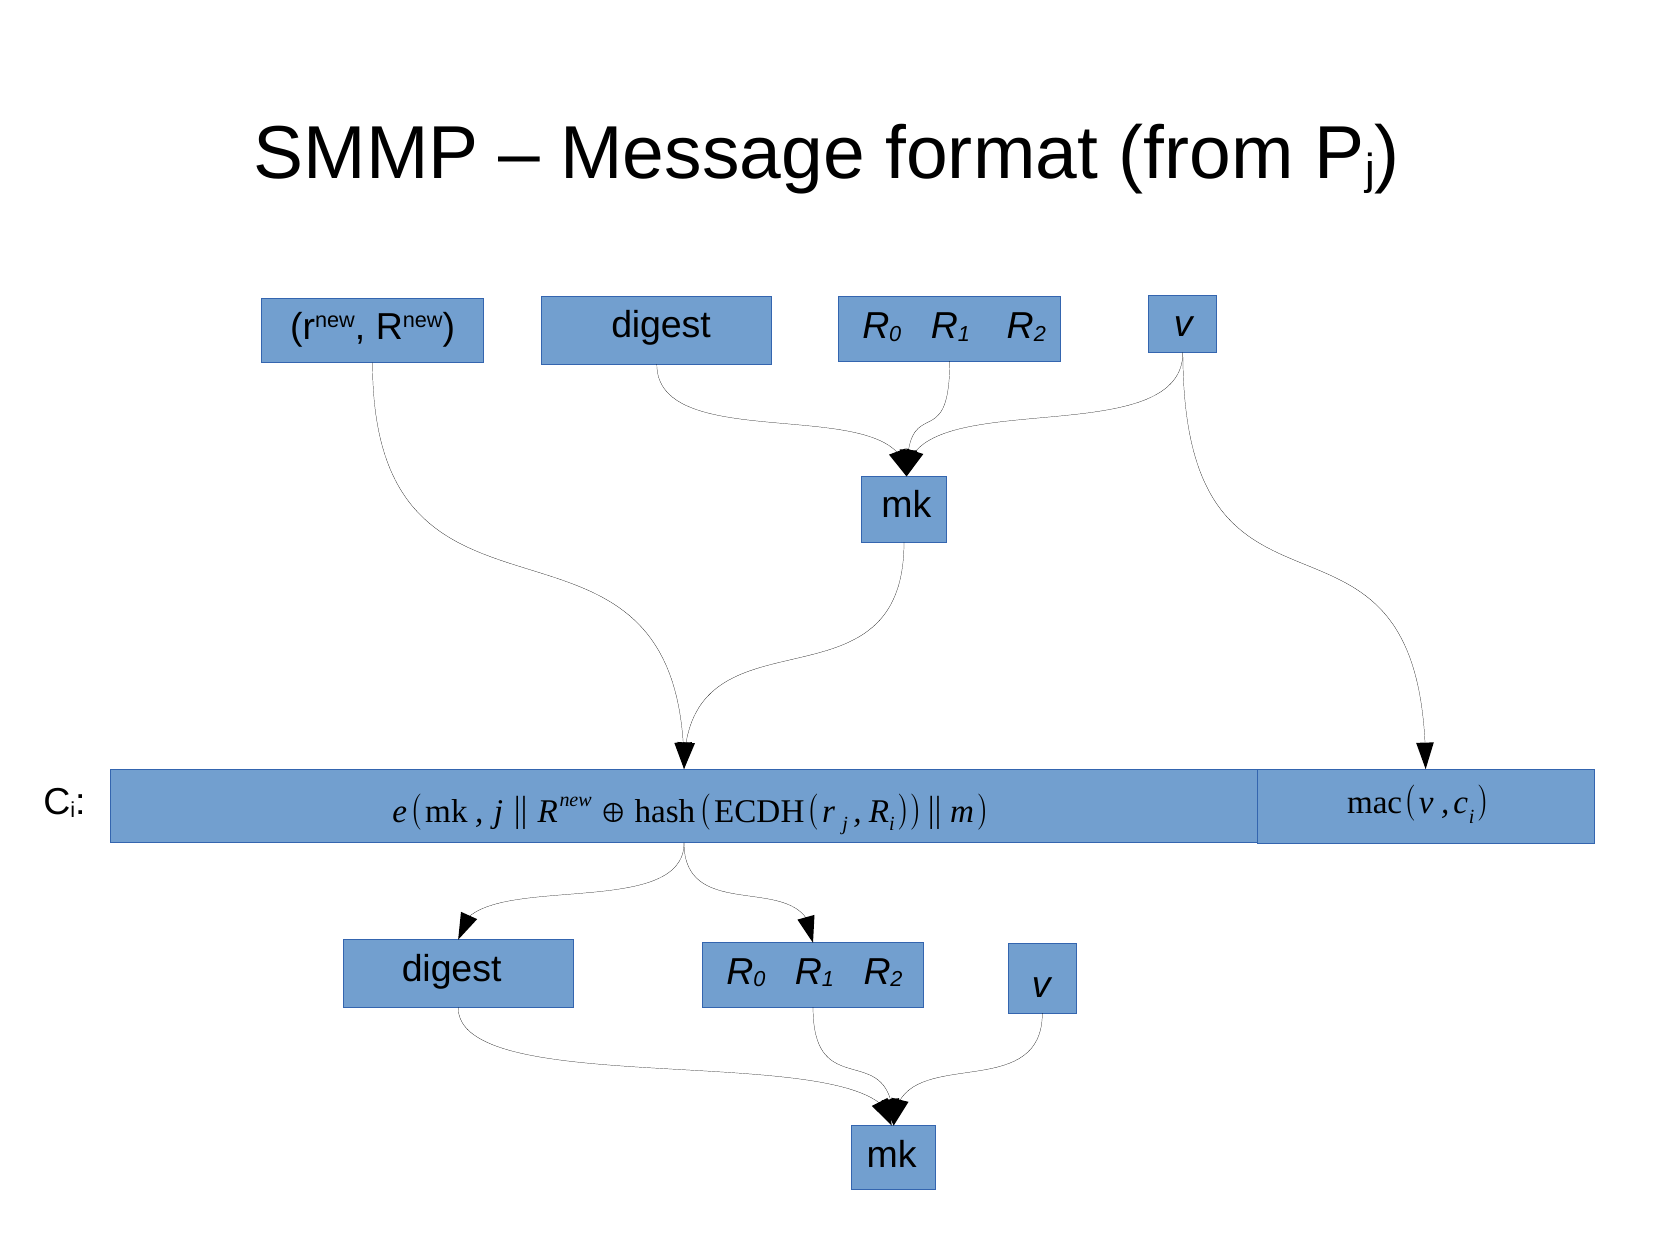

# SMMP – Message format (from Pj)
v
digest
R0
R1
R2
(rnew, Rnew)
mk
Ci:
digest
R0
R1
R2
v
mk